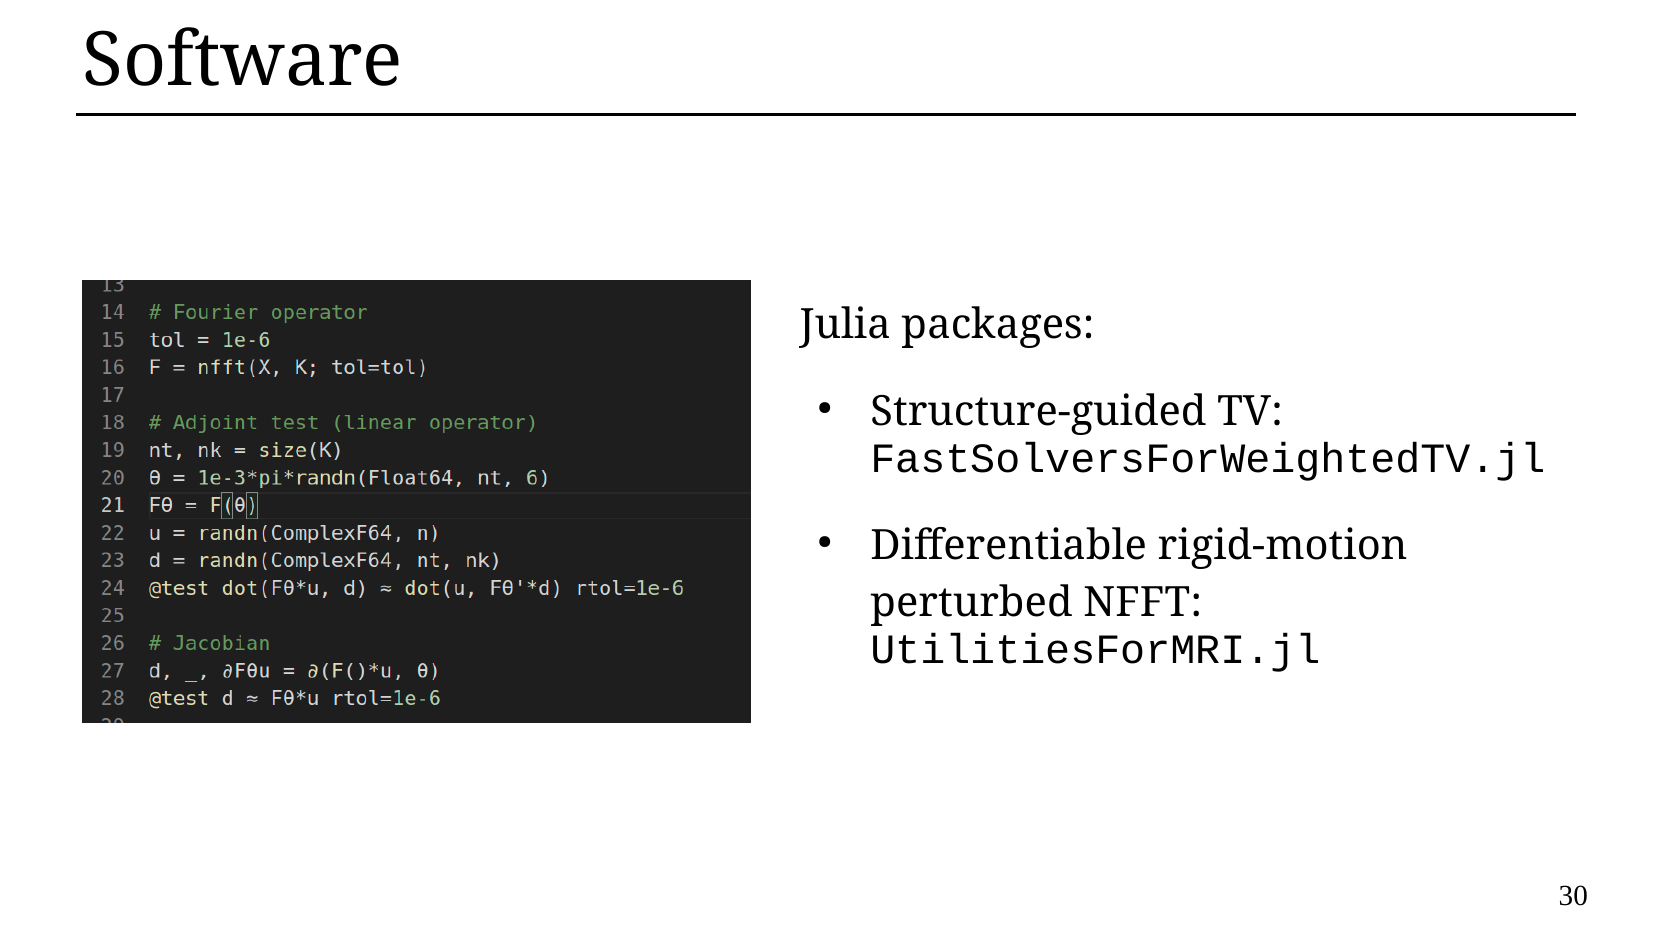

# Software
Julia packages:
Structure-guided TV: FastSolversForWeightedTV.jl
Differentiable rigid-motion perturbed NFFT:
UtilitiesForMRI.jl